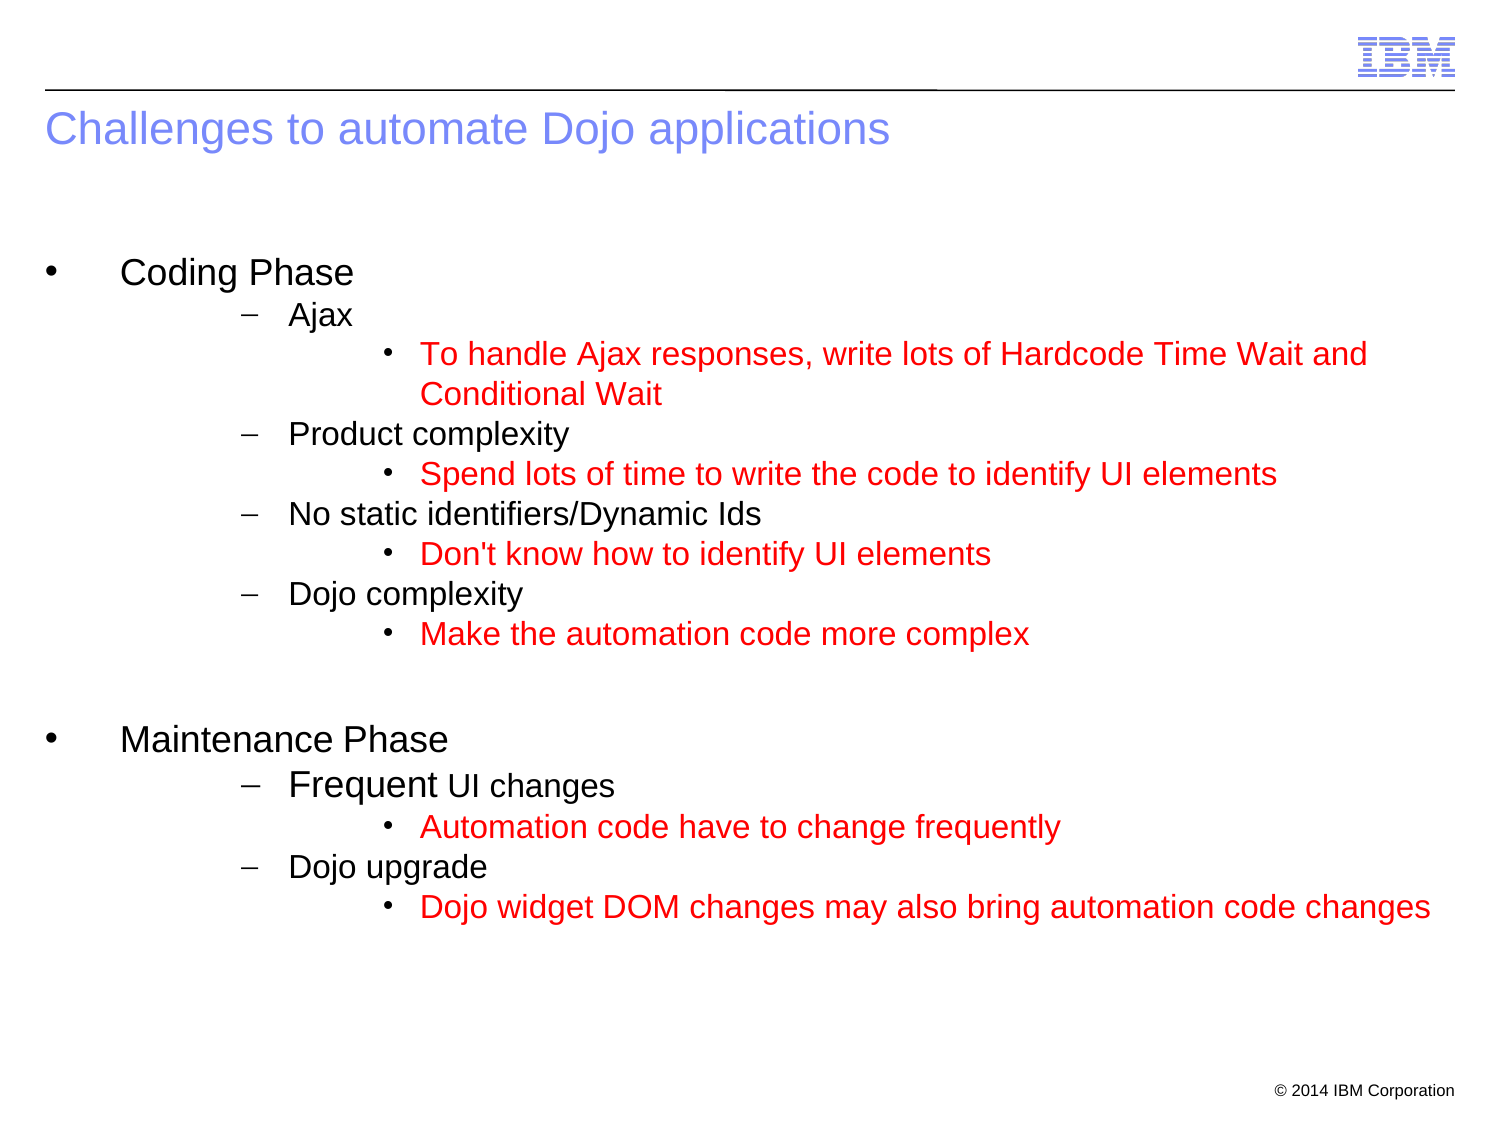

# Challenges to automate Dojo applications
Coding Phase
Ajax
To handle Ajax responses, write lots of Hardcode Time Wait and Conditional Wait
Product complexity
Spend lots of time to write the code to identify UI elements
No static identifiers/Dynamic Ids
Don't know how to identify UI elements
Dojo complexity
Make the automation code more complex
Maintenance Phase
Frequent UI changes
Automation code have to change frequently
Dojo upgrade
Dojo widget DOM changes may also bring automation code changes